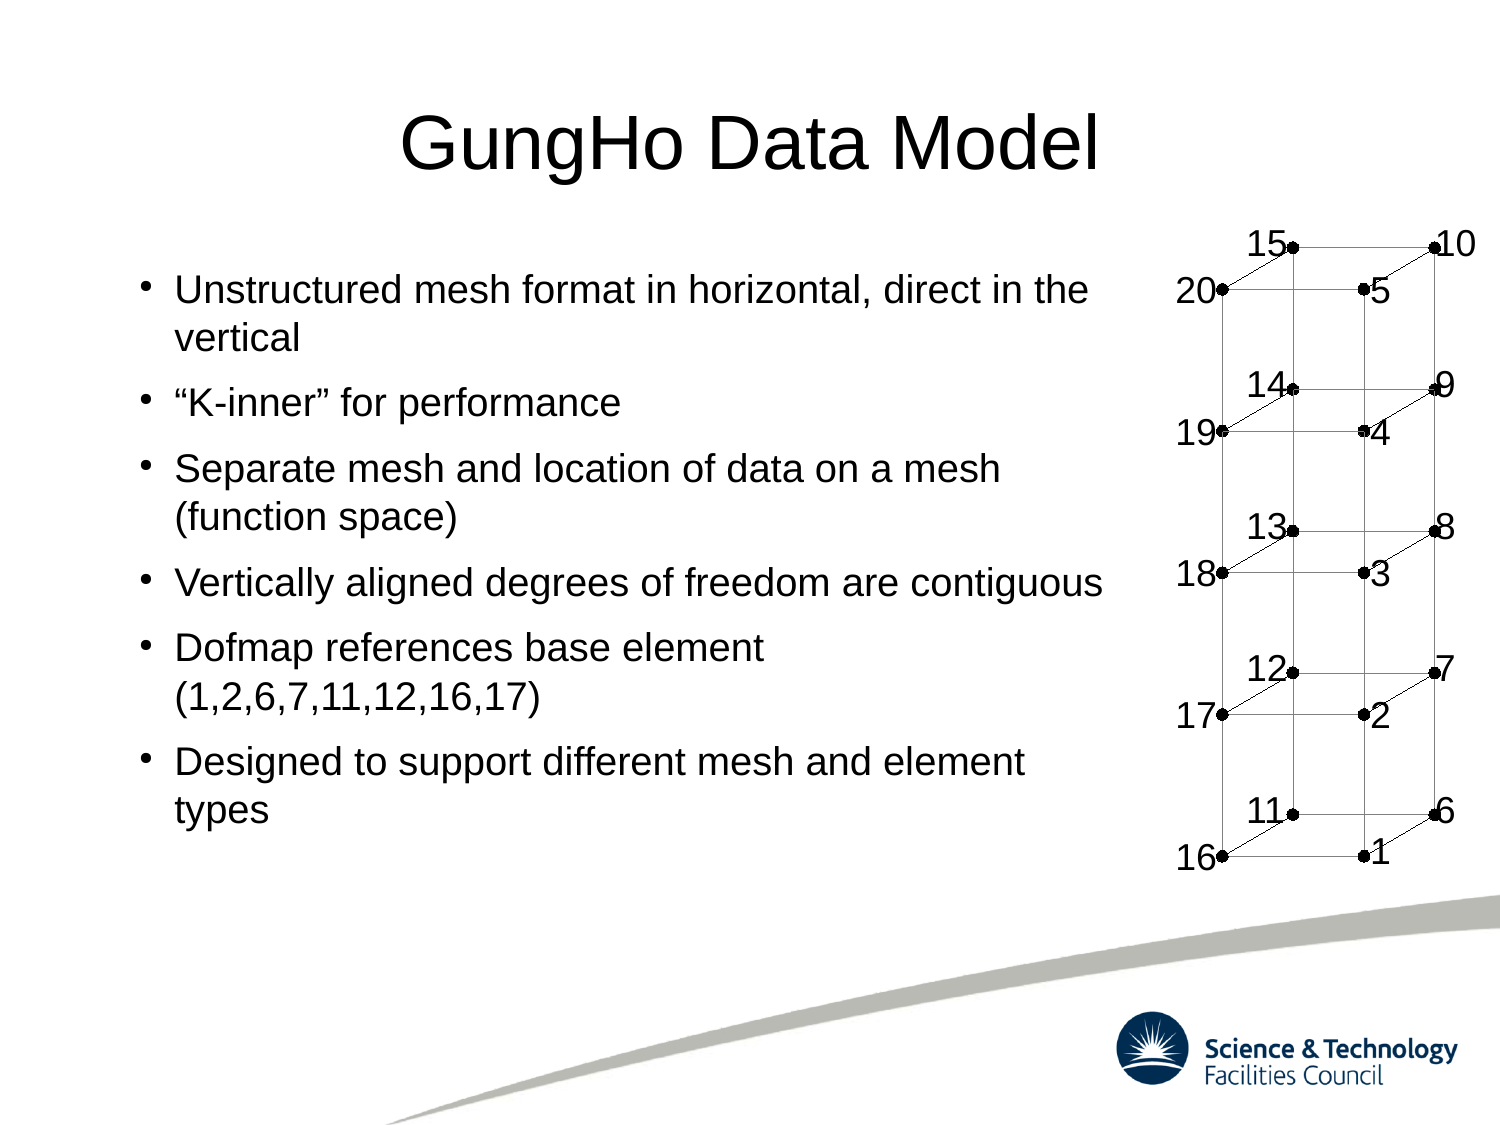

# GungHo Data Model
15
10
Unstructured mesh format in horizontal, direct in the vertical
“K-inner” for performance
Separate mesh and location of data on a mesh (function space)
Vertically aligned degrees of freedom are contiguous
Dofmap references base element (1,2,6,7,11,12,16,17)
Designed to support different mesh and element types
20
5
14
9
19
4
13
8
18
3
12
7
17
2
11
6
1
16